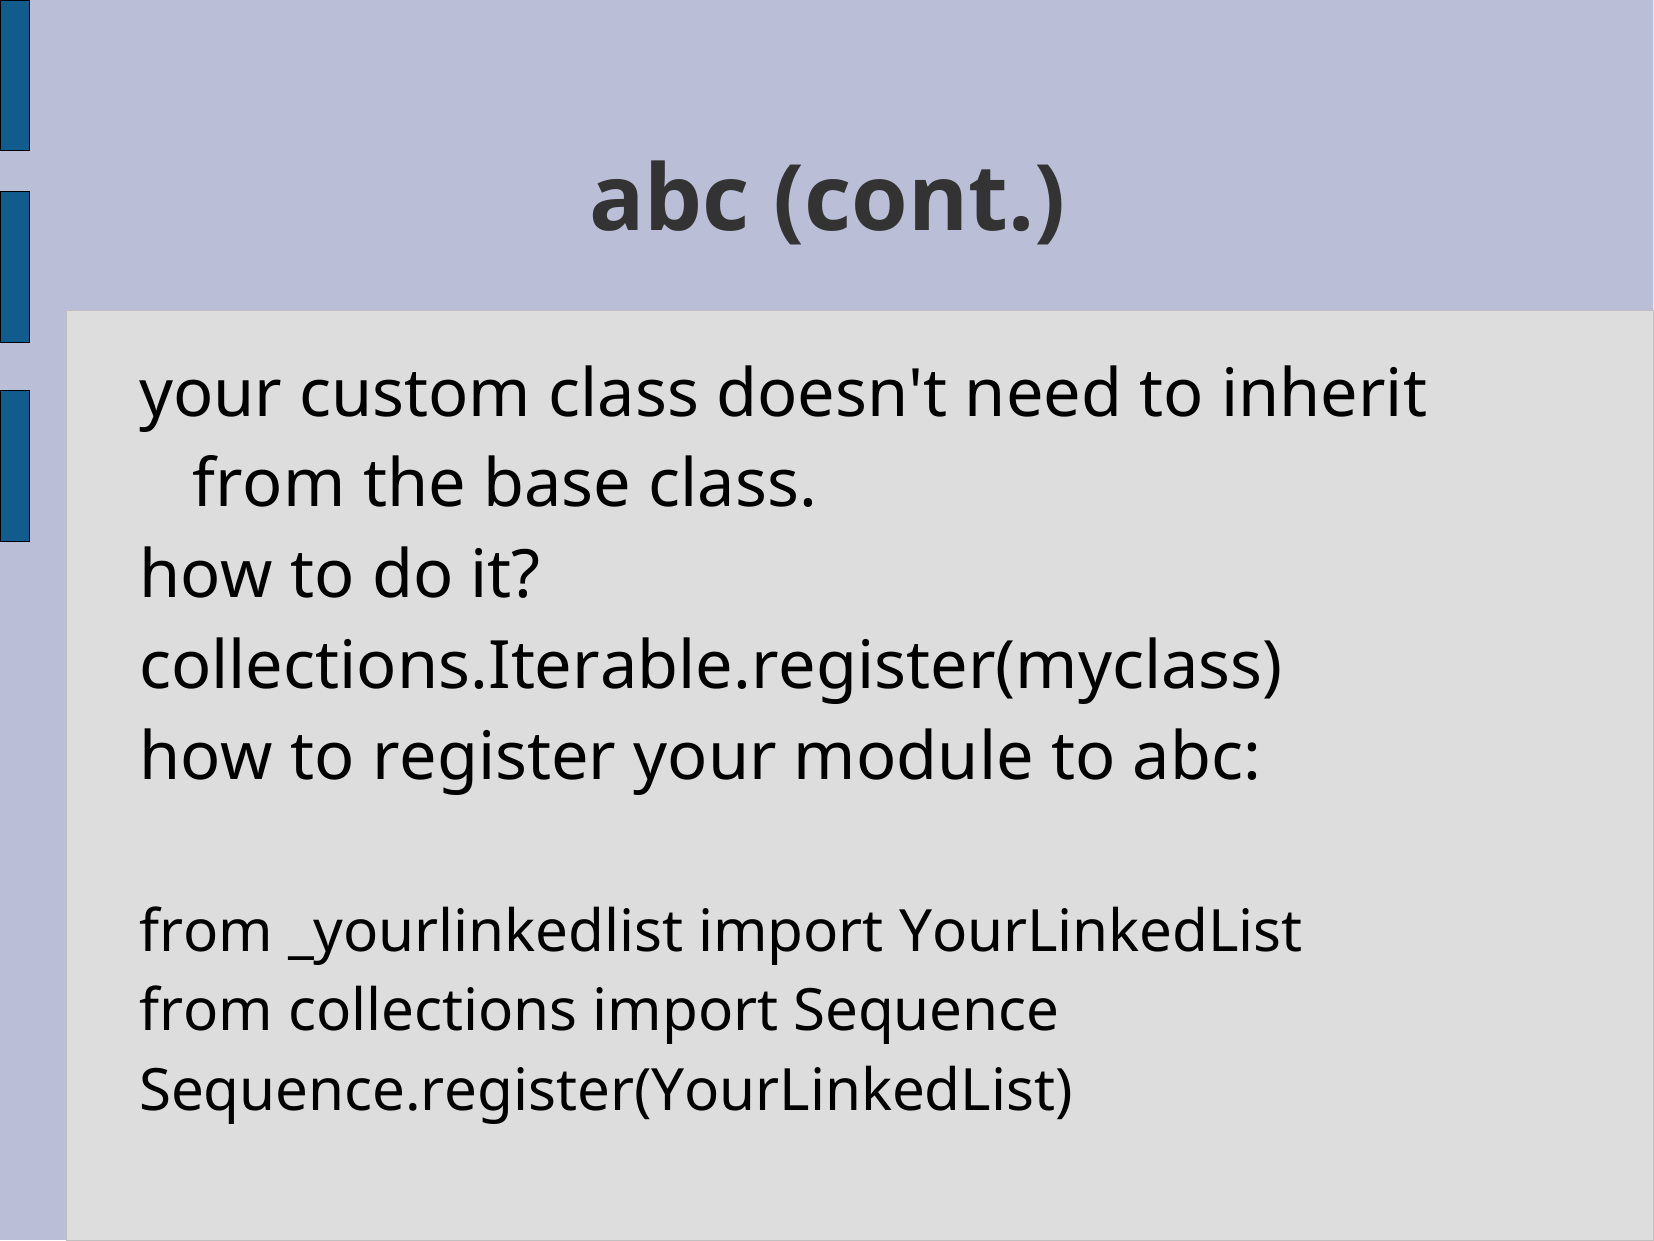

# abc (cont.)
your custom class doesn't need to inherit from the base class.
how to do it?
collections.Iterable.register(myclass)
how to register your module to abc:
from _yourlinkedlist import YourLinkedList
from collections import Sequence
Sequence.register(YourLinkedList)